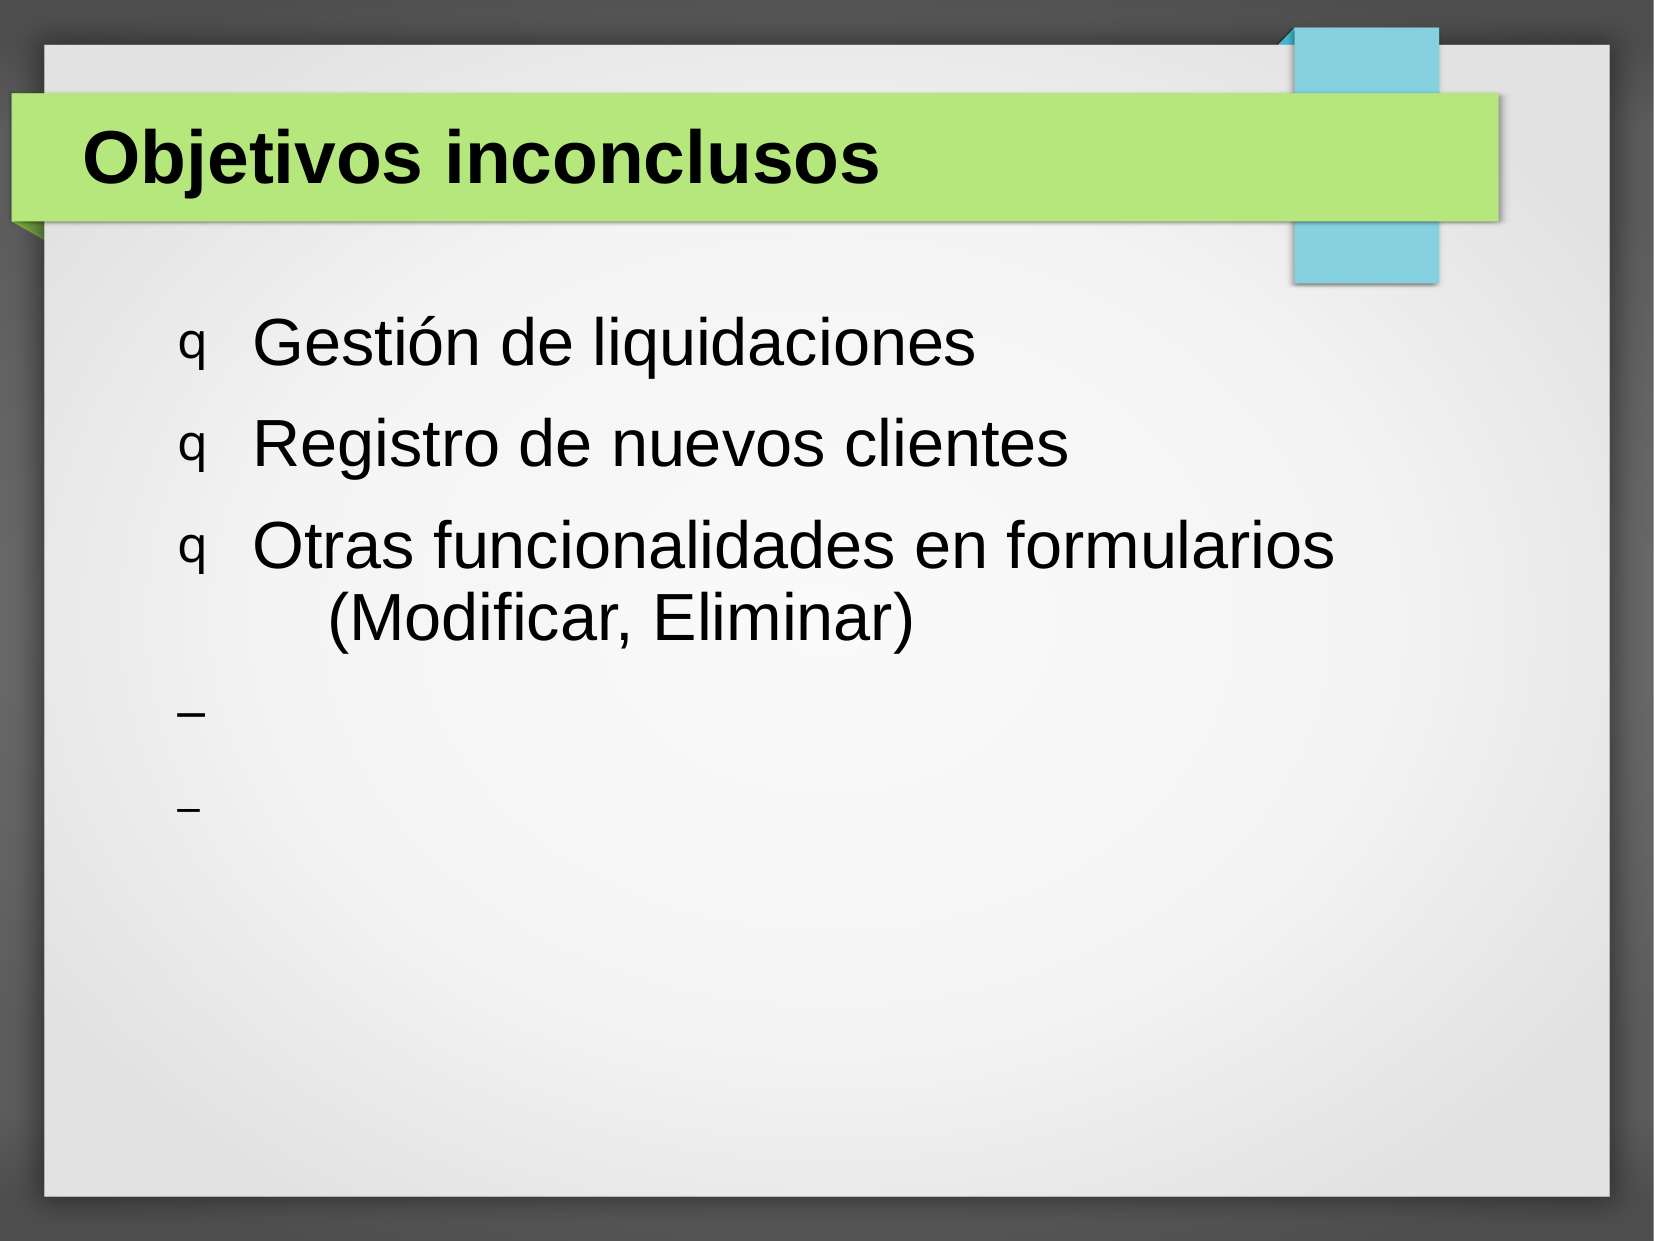

# Objetivos inconclusos
Gestión de liquidaciones
Registro de nuevos clientes
Otras funcionalidades en formularios (Modificar, Eliminar)